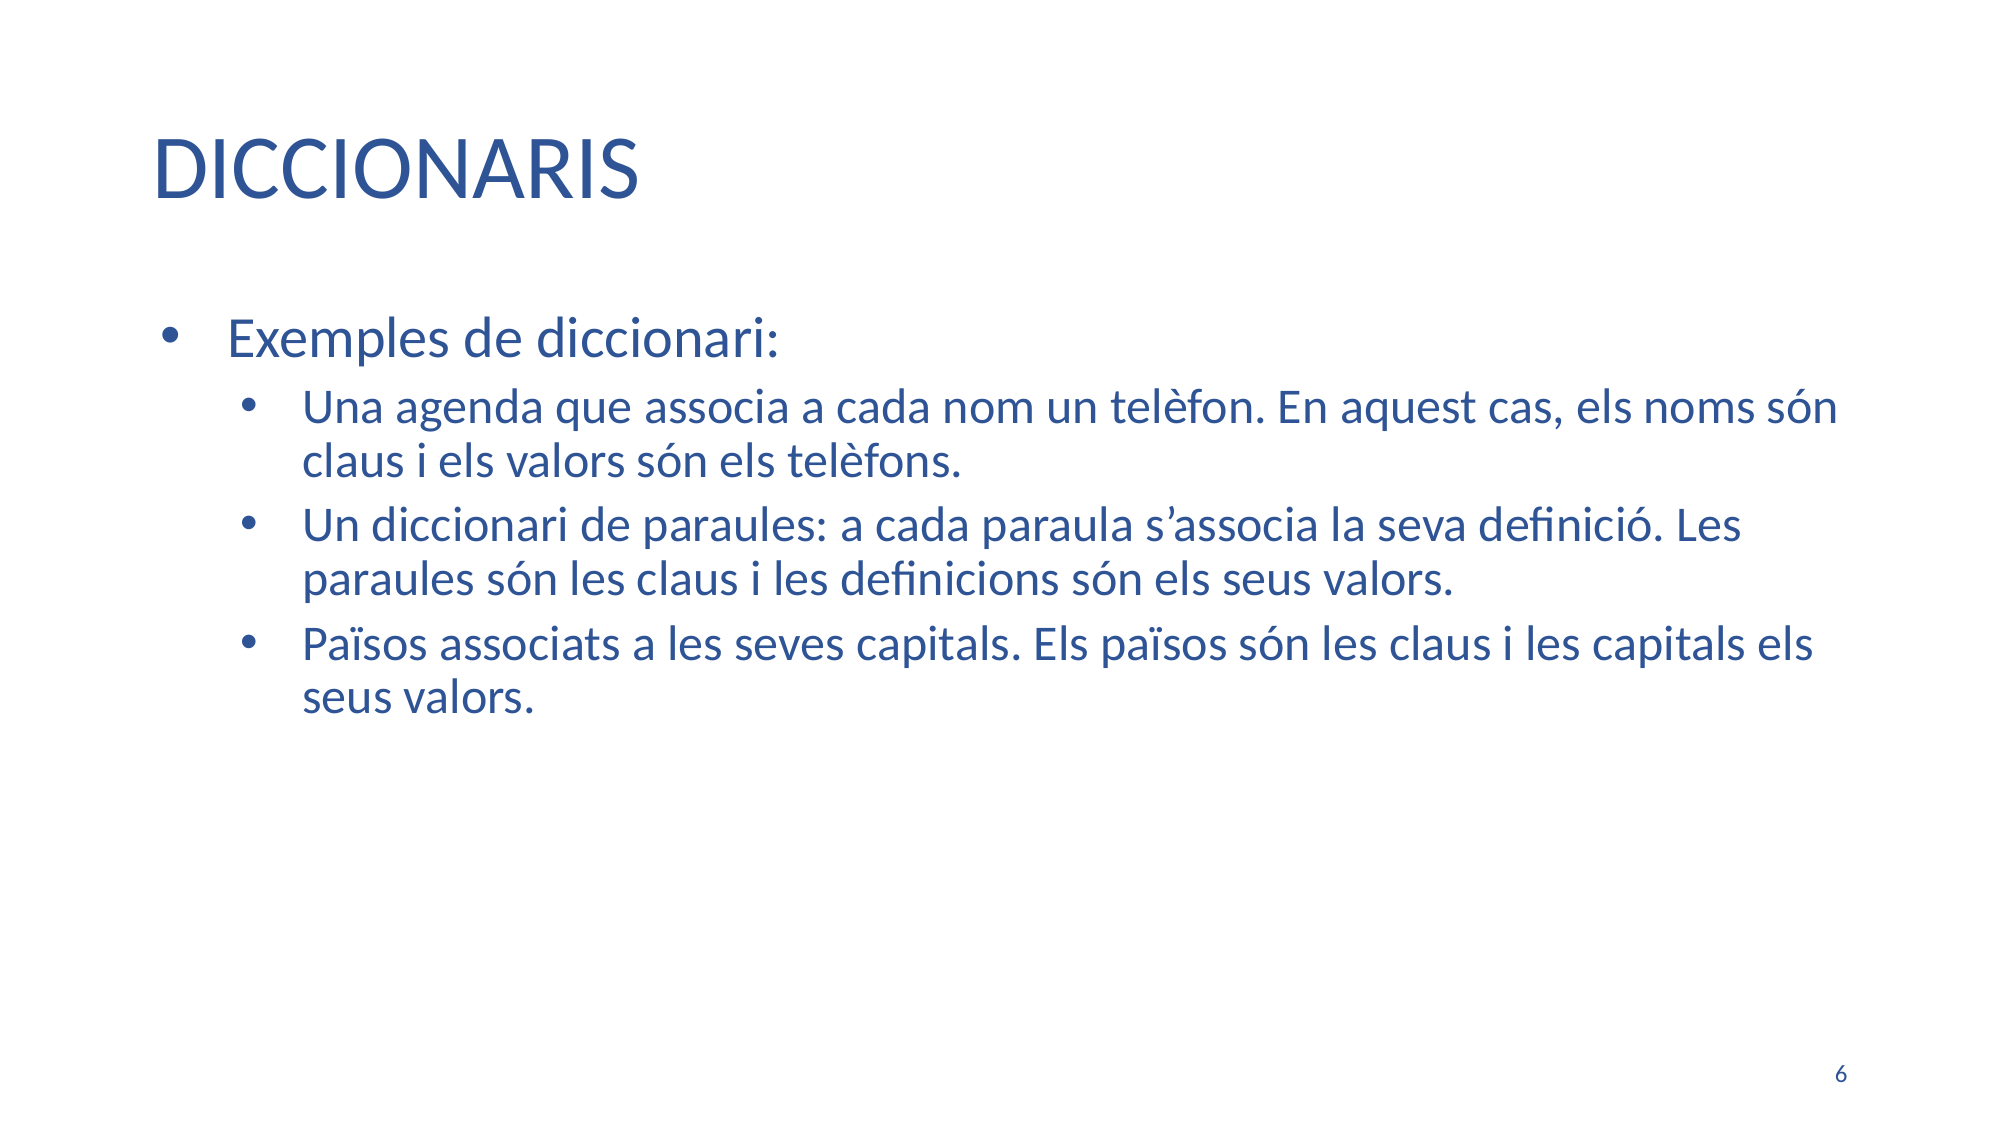

# DICCIONARIS
Exemples de diccionari:
Una agenda que associa a cada nom un telèfon. En aquest cas, els noms són claus i els valors són els telèfons.
Un diccionari de paraules: a cada paraula s’associa la seva definició. Les paraules són les claus i les definicions són els seus valors.
Països associats a les seves capitals. Els països són les claus i les capitals els seus valors.